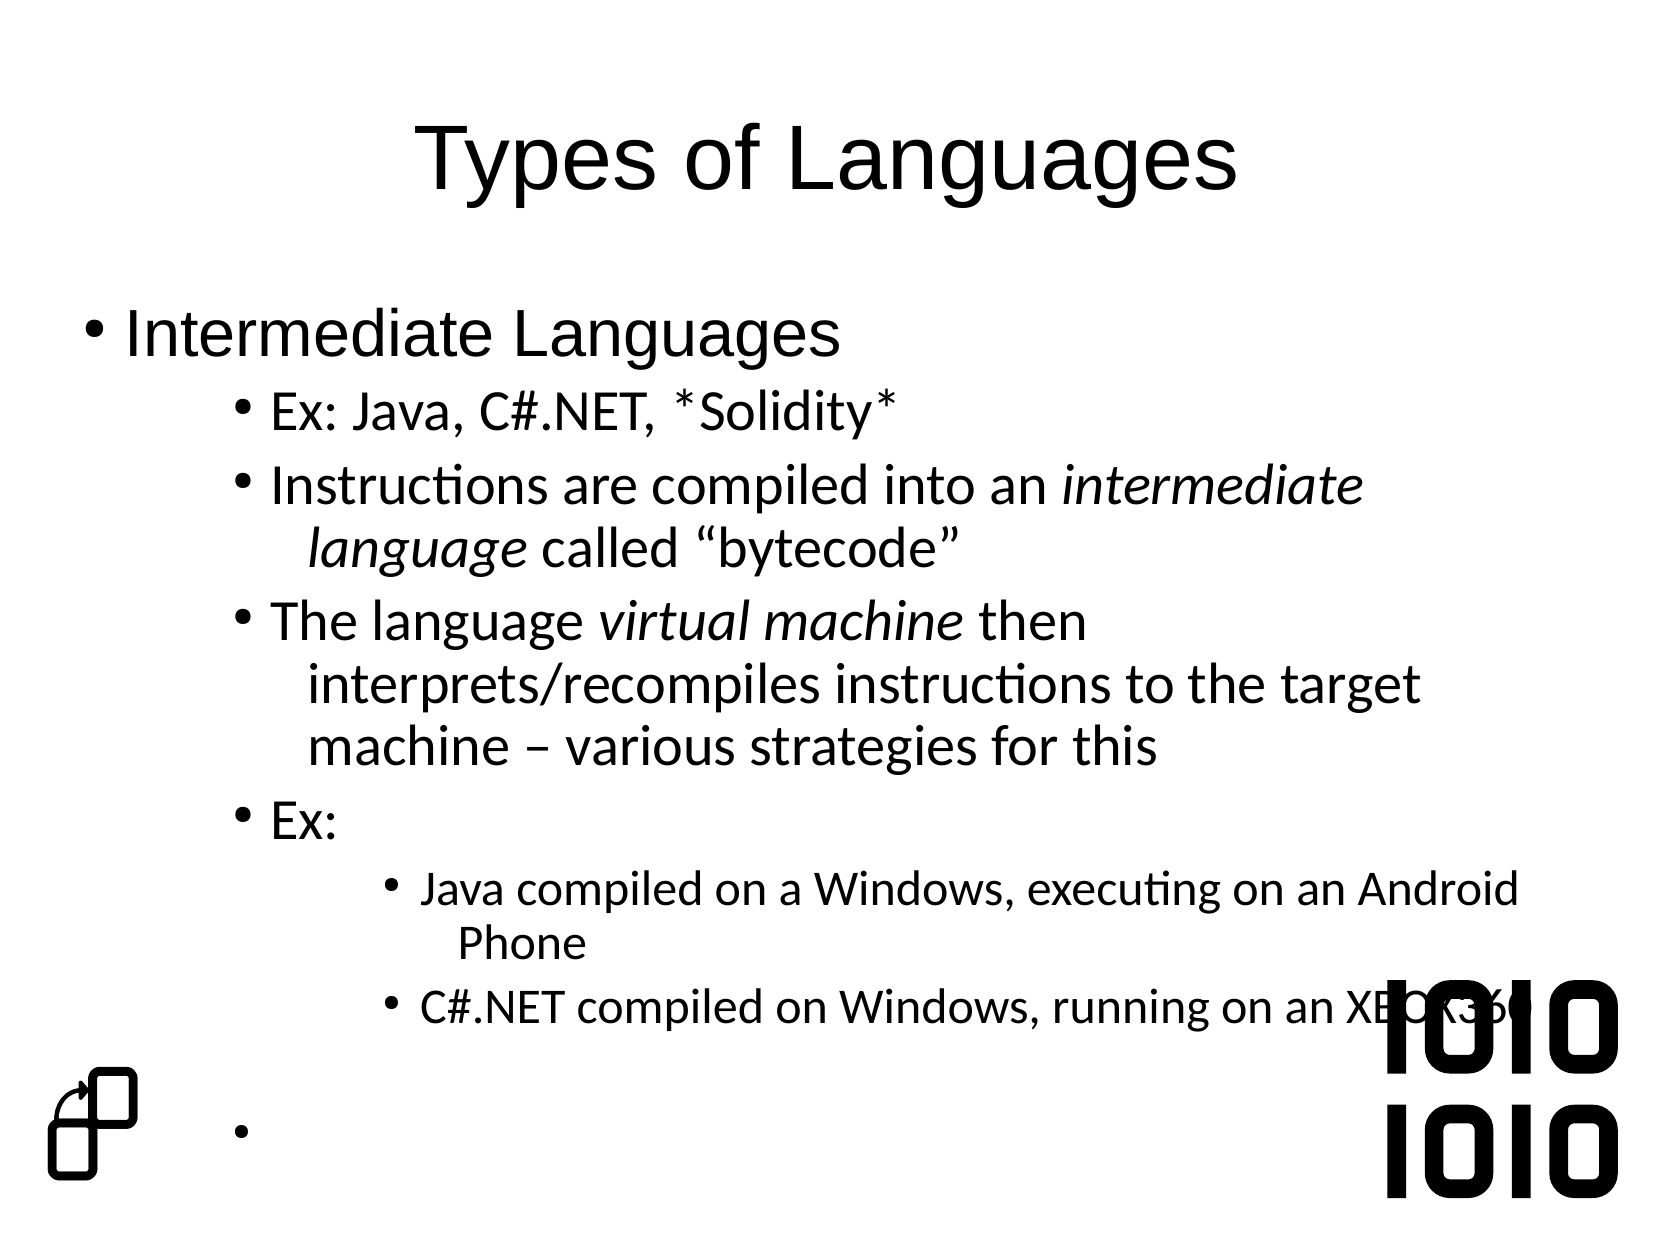

Types of Languages
# Intermediate Languages
Ex: Java, C#.NET, *Solidity*
Instructions are compiled into an intermediate language called “bytecode”
The language virtual machine then interprets/recompiles instructions to the target machine – various strategies for this
Ex:
Java compiled on a Windows, executing on an Android Phone
C#.NET compiled on Windows, running on an XBOX360